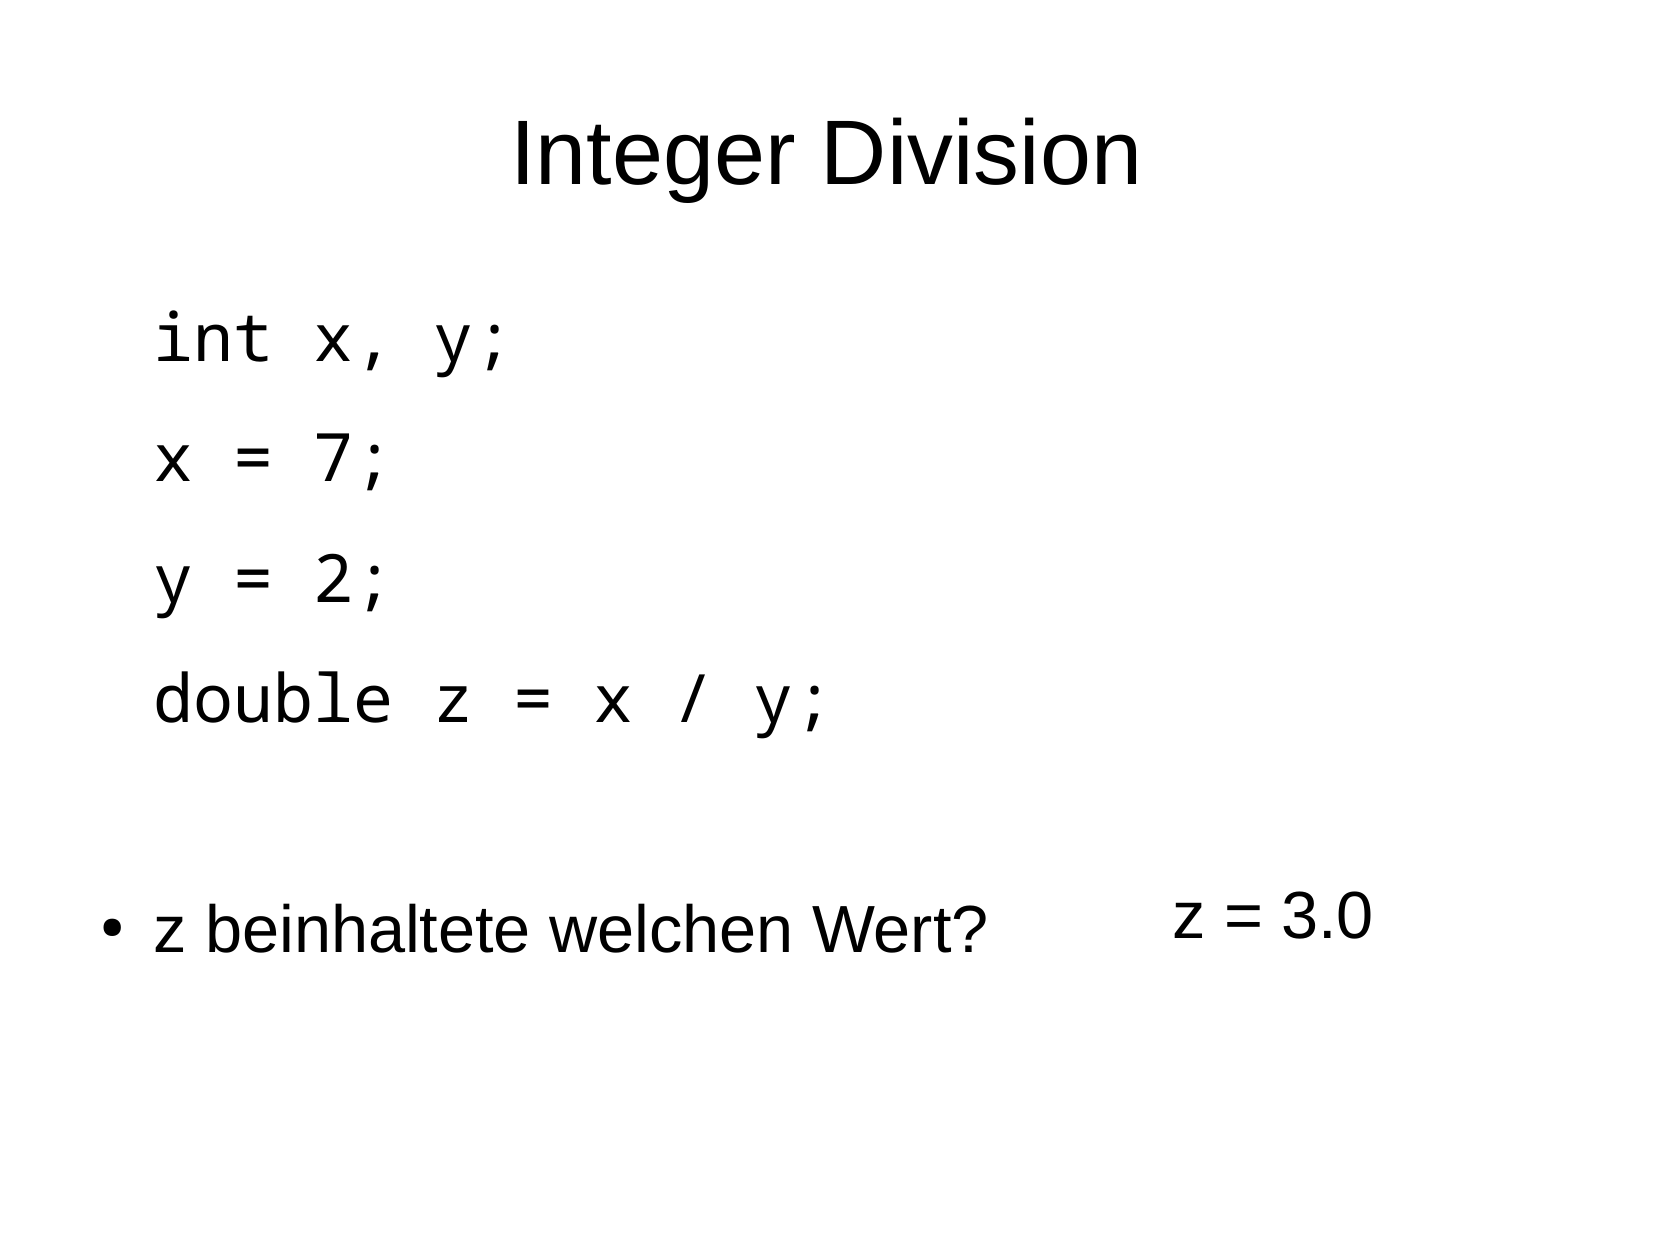

Integer Division
# int x, y;
x = 7;
y = 2;
double z = x / y;
z beinhaltete welchen Wert?
z = 3.0